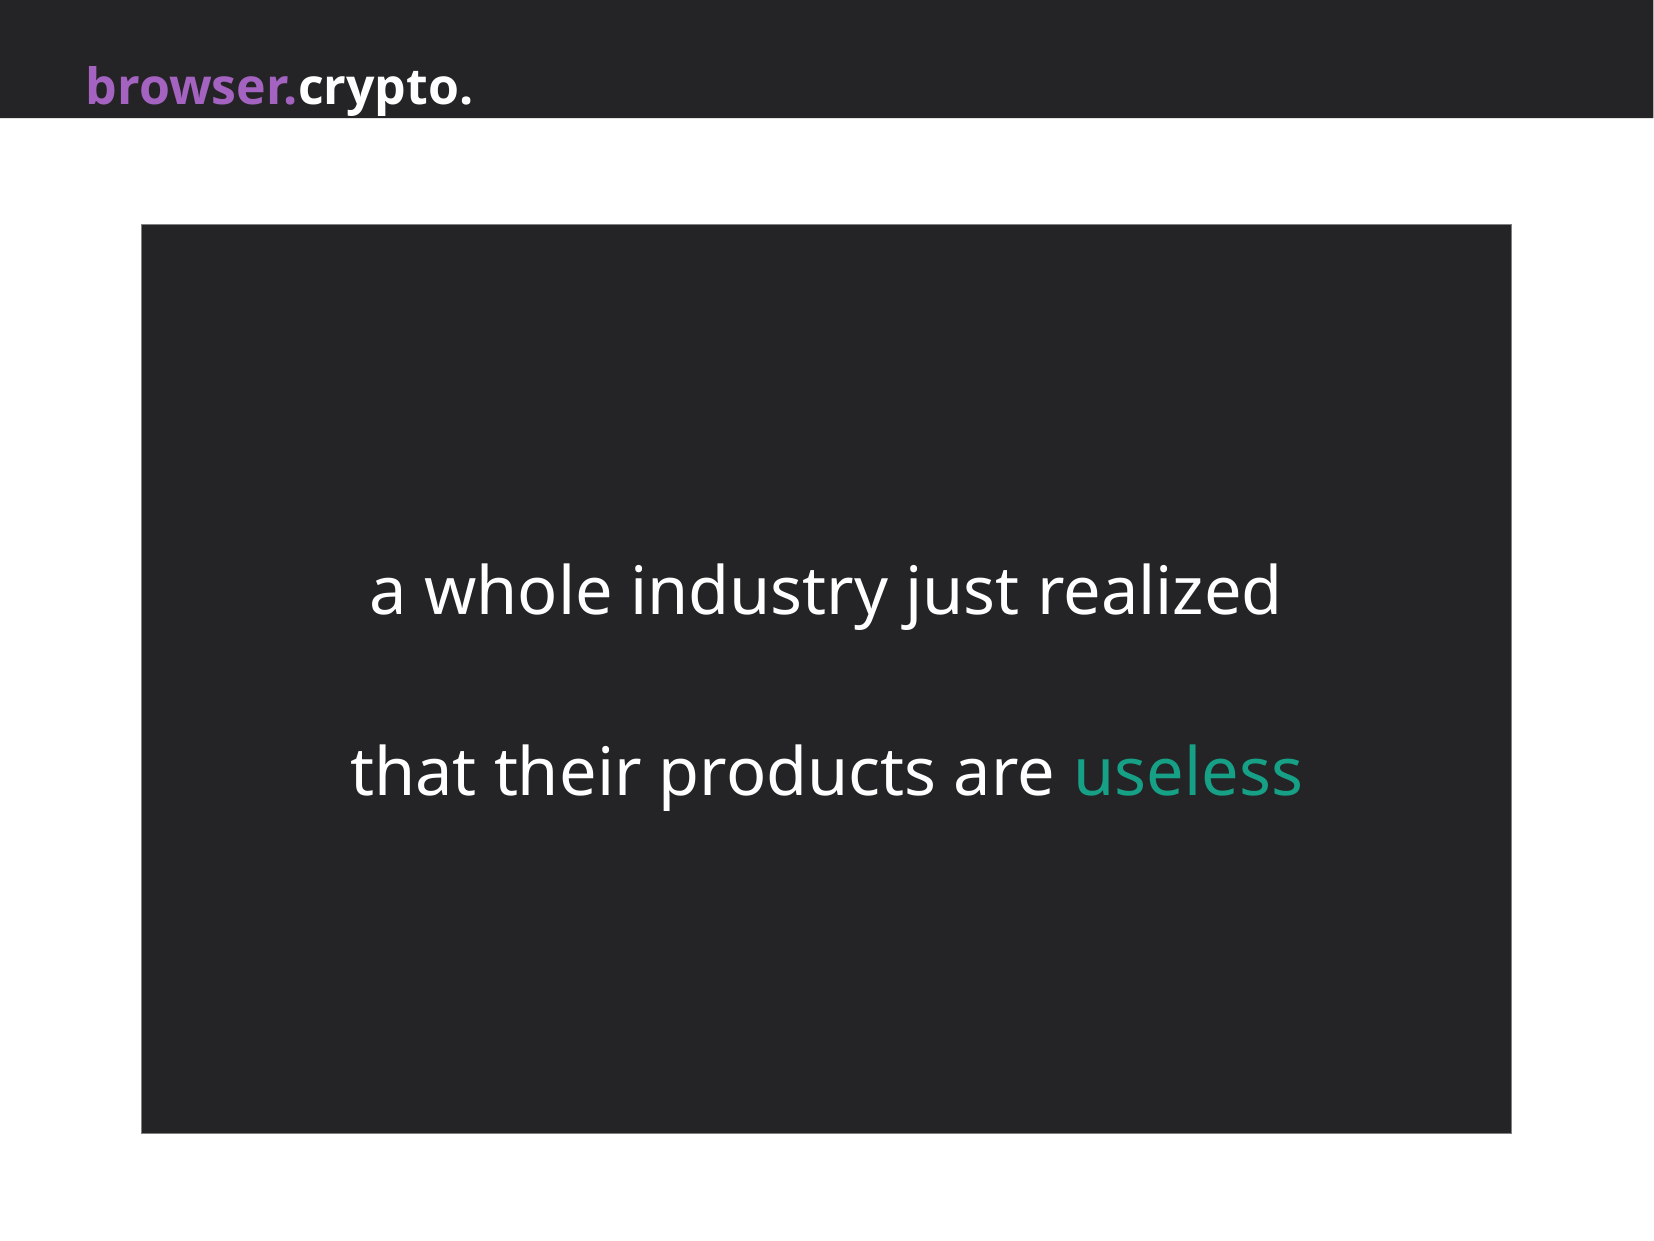

browser.crypto.
a whole industry just realized
that their products are useless